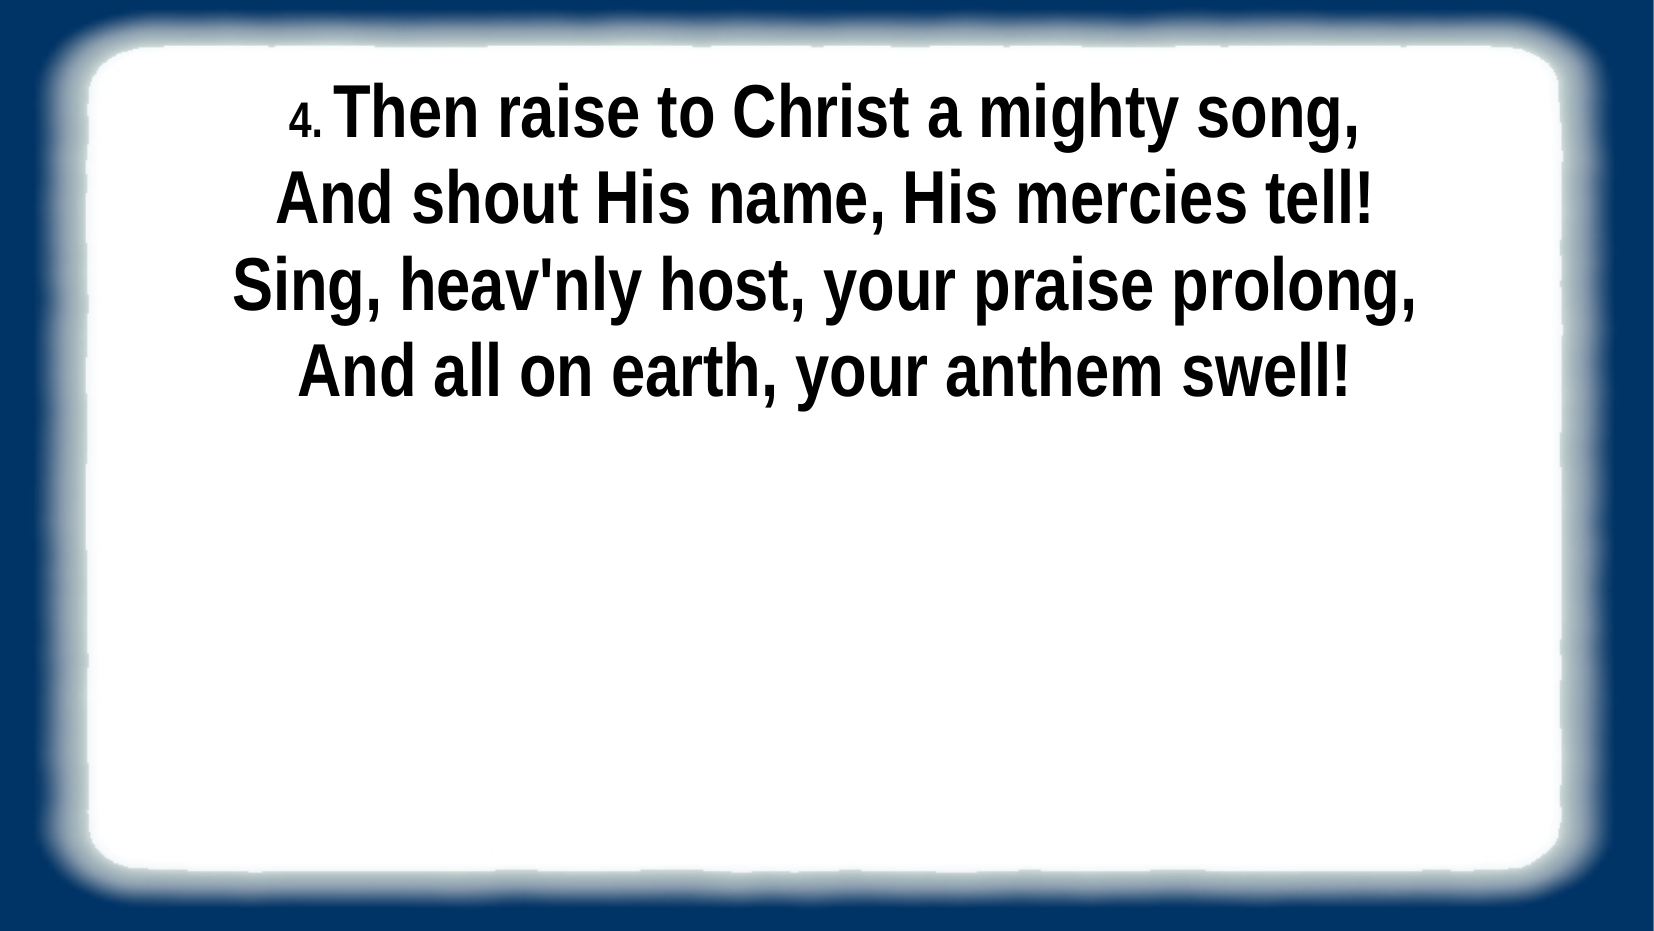

4. Then raise to Christ a mighty song,
And shout His name, His mercies tell!
Sing, heav'nly host, your praise prolong,
And all on earth, your anthem swell!